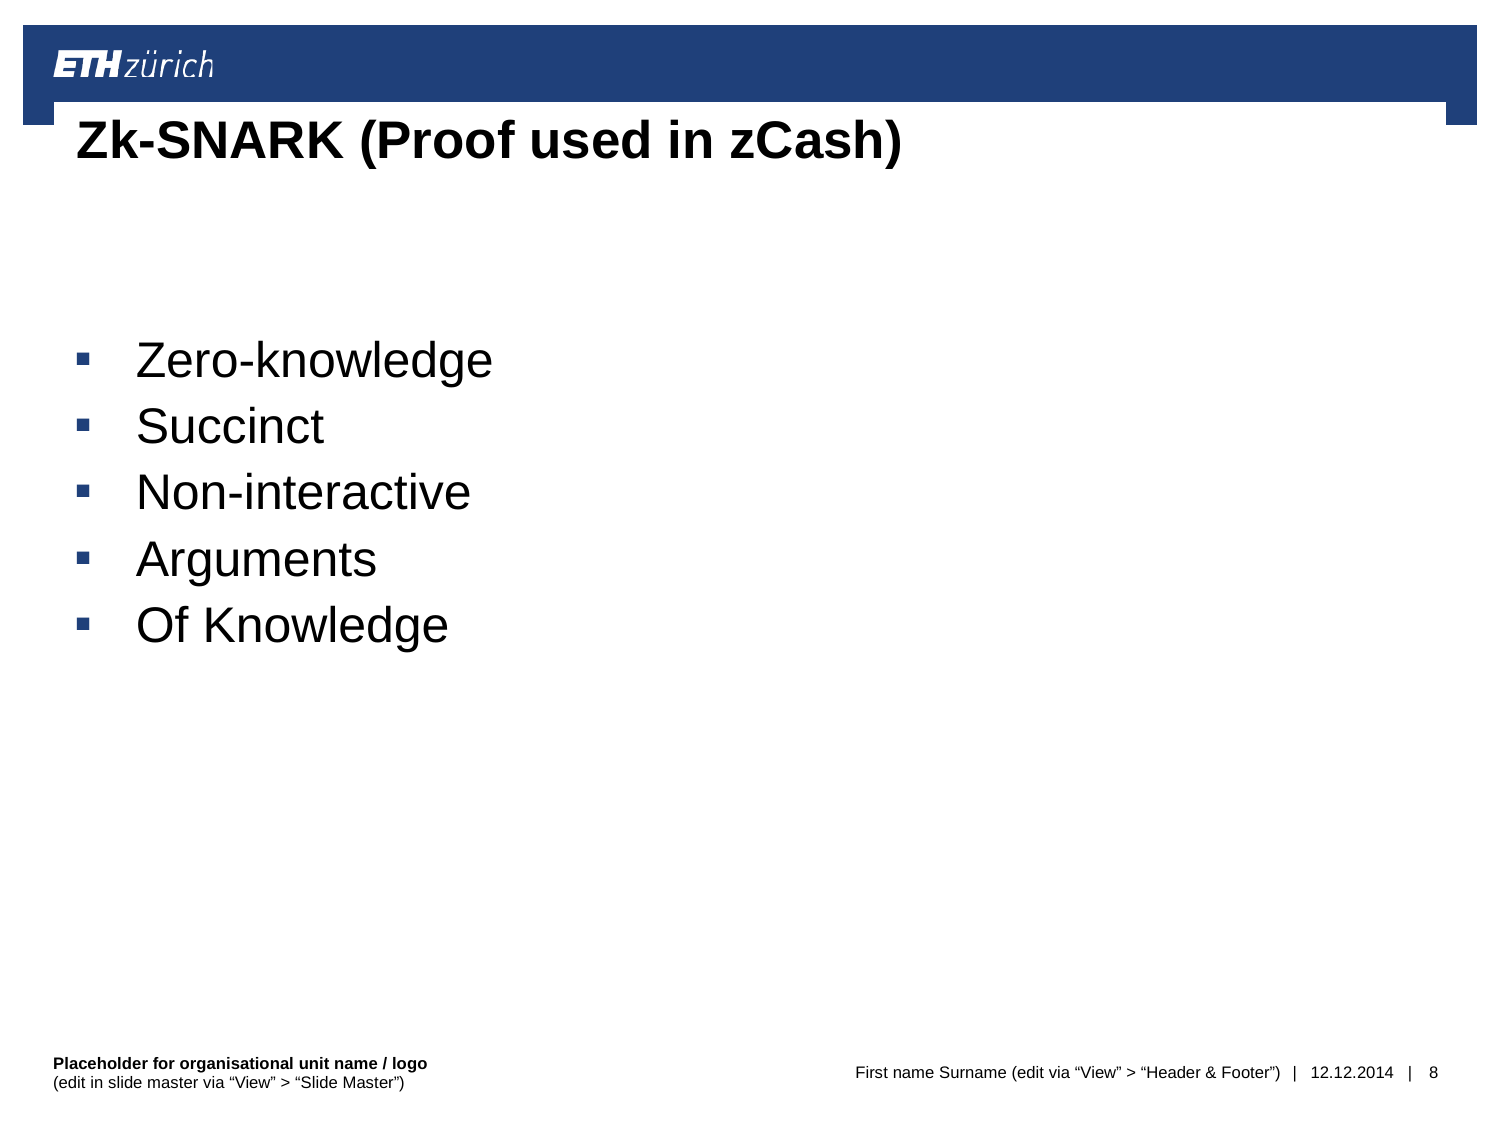

# Zk-SNARK (Proof used in zCash)
Zero-knowledge
Succinct
Non-interactive
Arguments
Of Knowledge
First name Surname (edit via “View” > “Header & Footer”)
12.12.2014
8